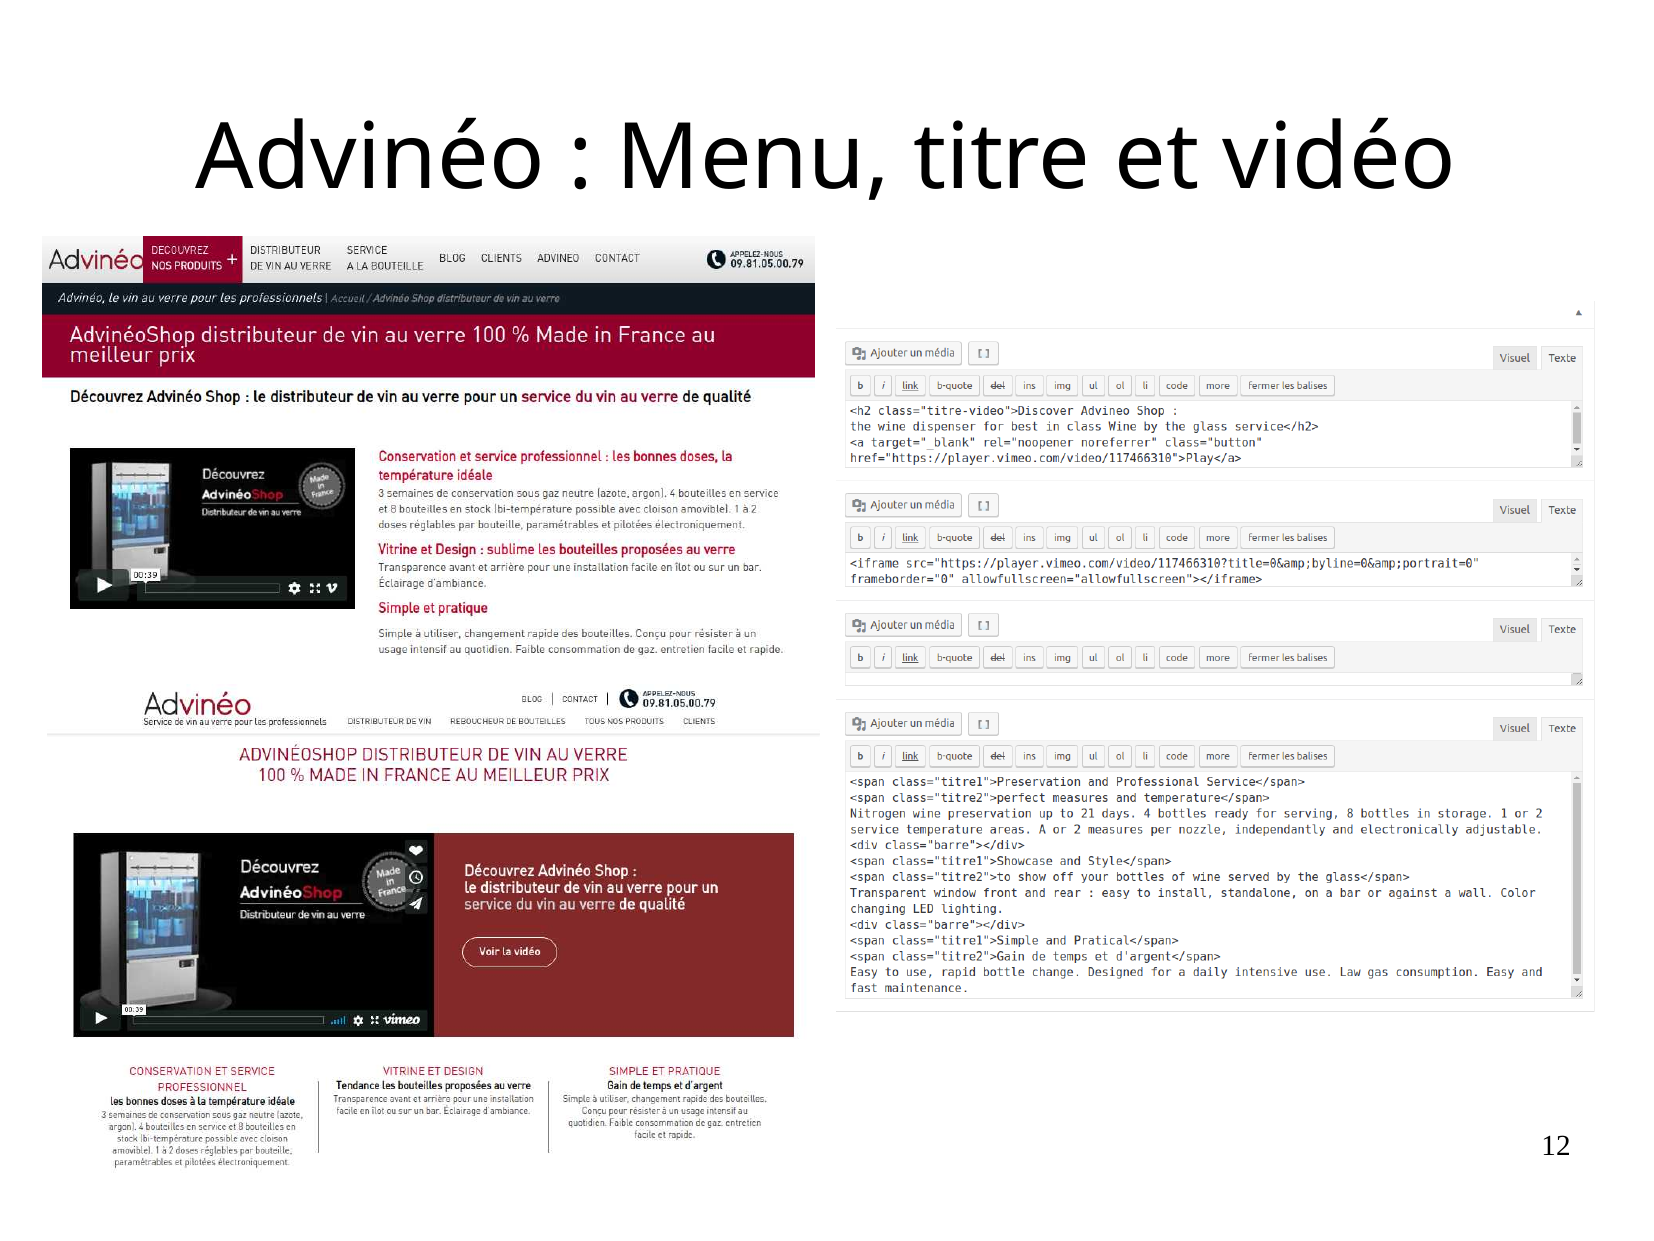

# Advinéo : Menu, titre et vidéo
12